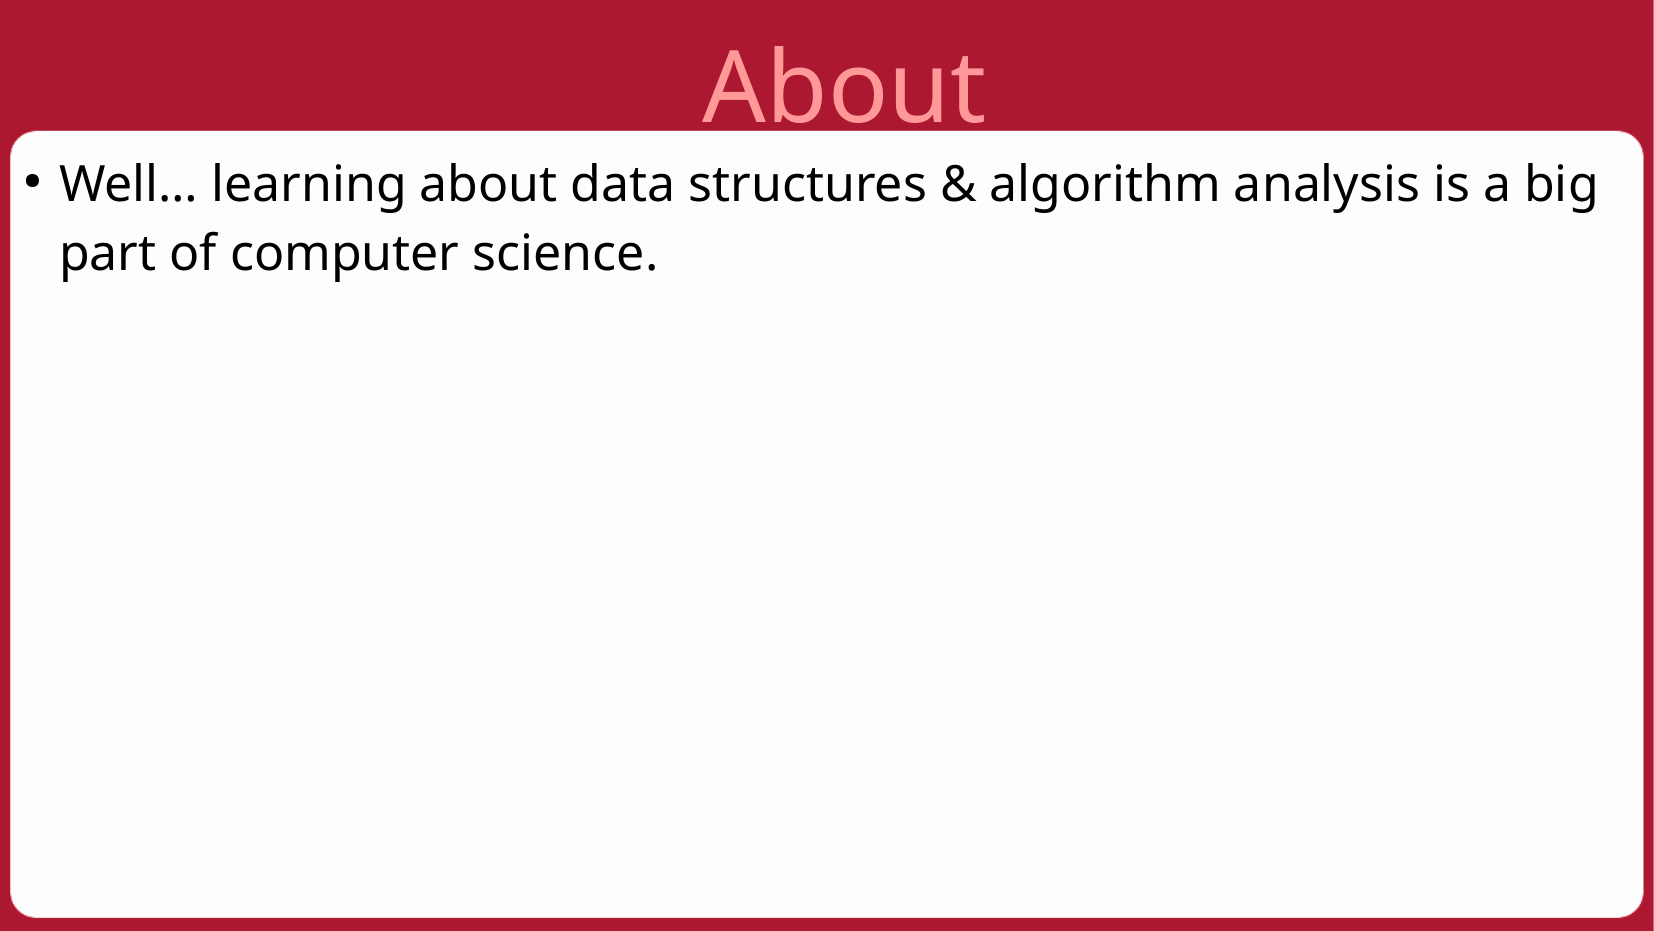

# About
Well… learning about data structures & algorithm analysis is a big part of computer science.